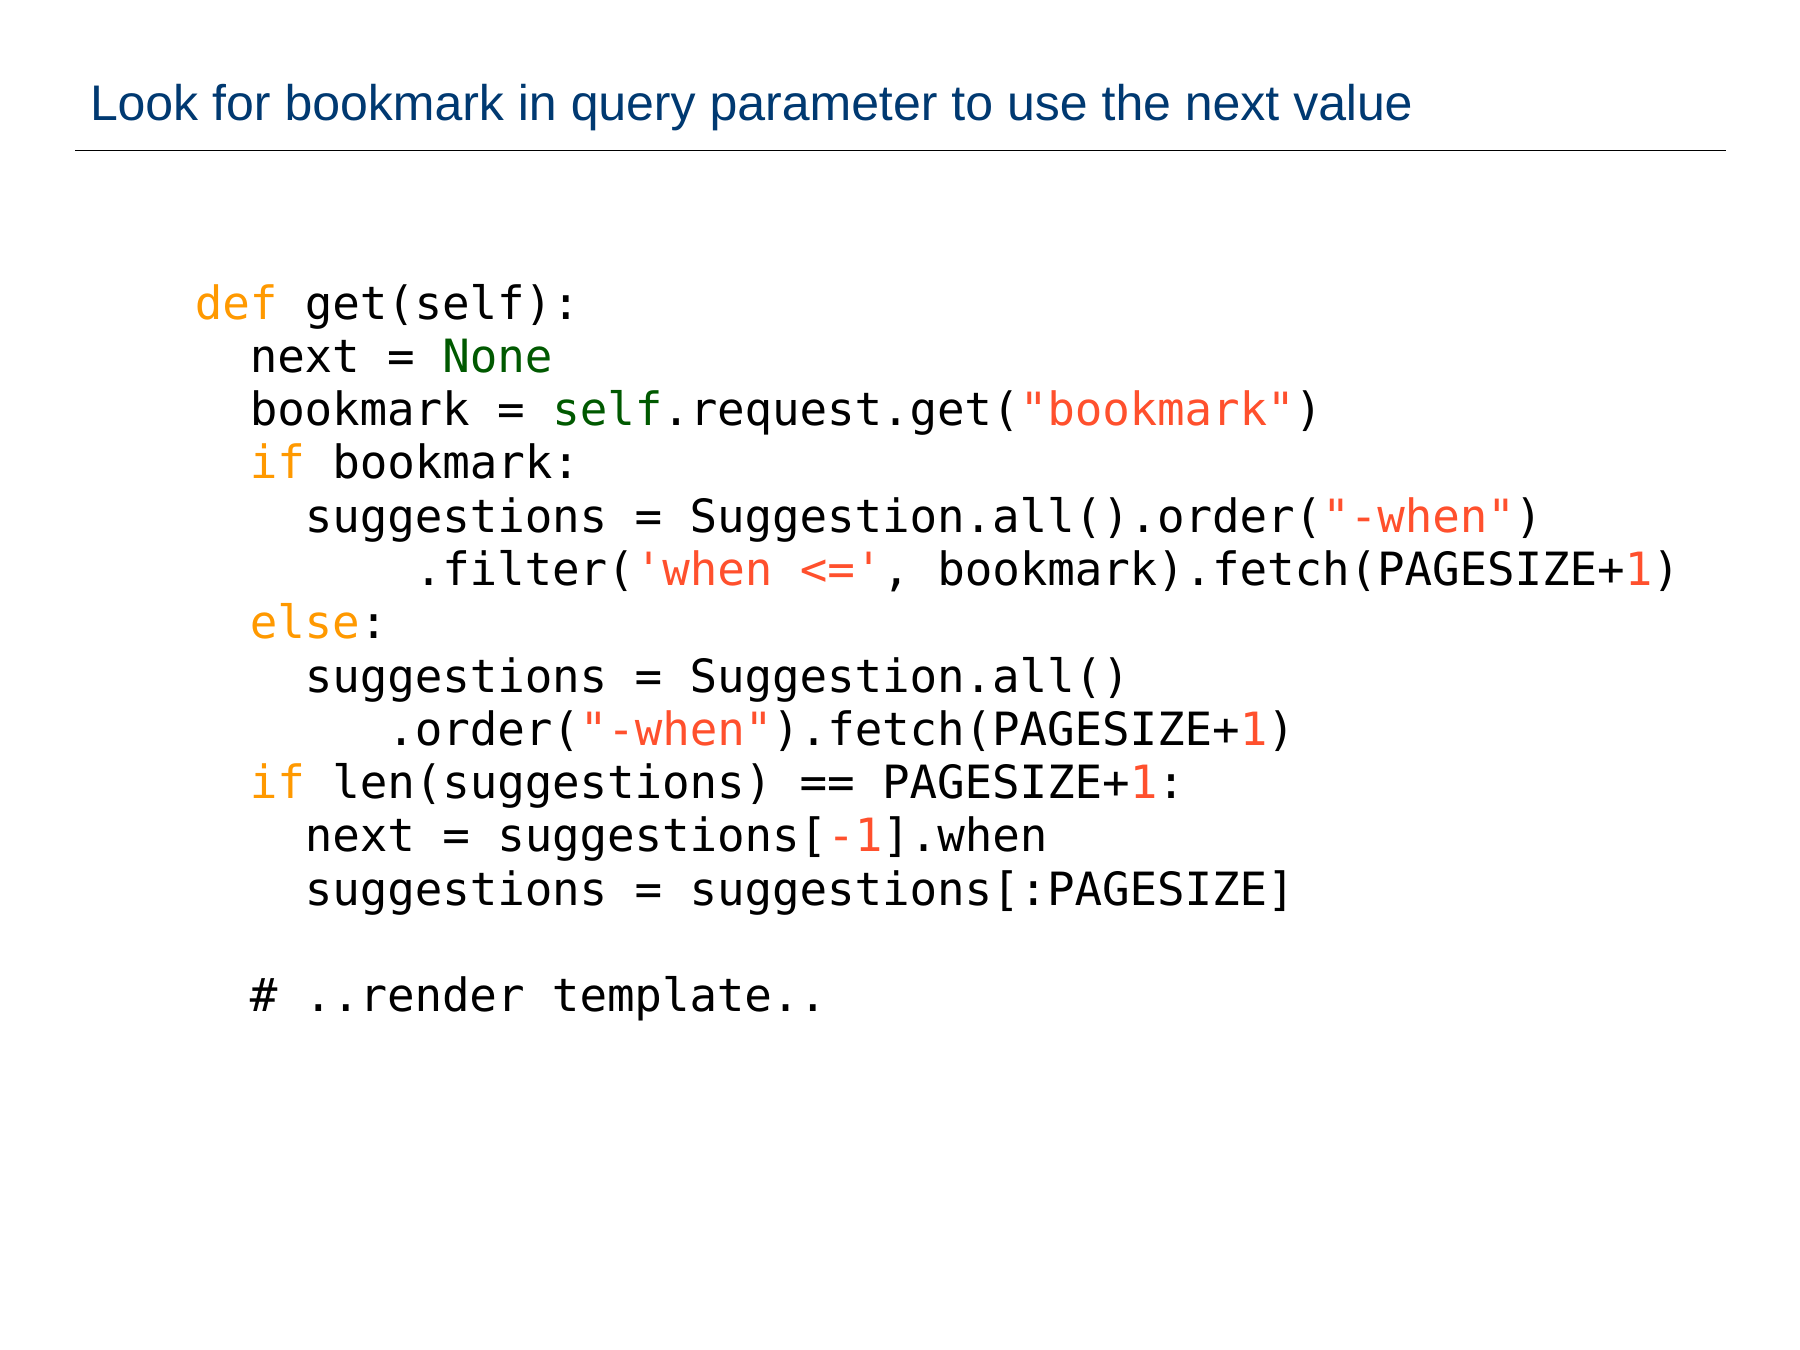

# Look for bookmark in query parameter to use the next value
def get(self):
 next = None
 bookmark = self.request.get("bookmark")
 if bookmark:
 suggestions = Suggestion.all().order("-when")
 .filter('when <=', bookmark).fetch(PAGESIZE+1)
 else:
 suggestions = Suggestion.all()
 .order("-when").fetch(PAGESIZE+1)
 if len(suggestions) == PAGESIZE+1:
 next = suggestions[-1].when
 suggestions = suggestions[:PAGESIZE]
 # ..render template..